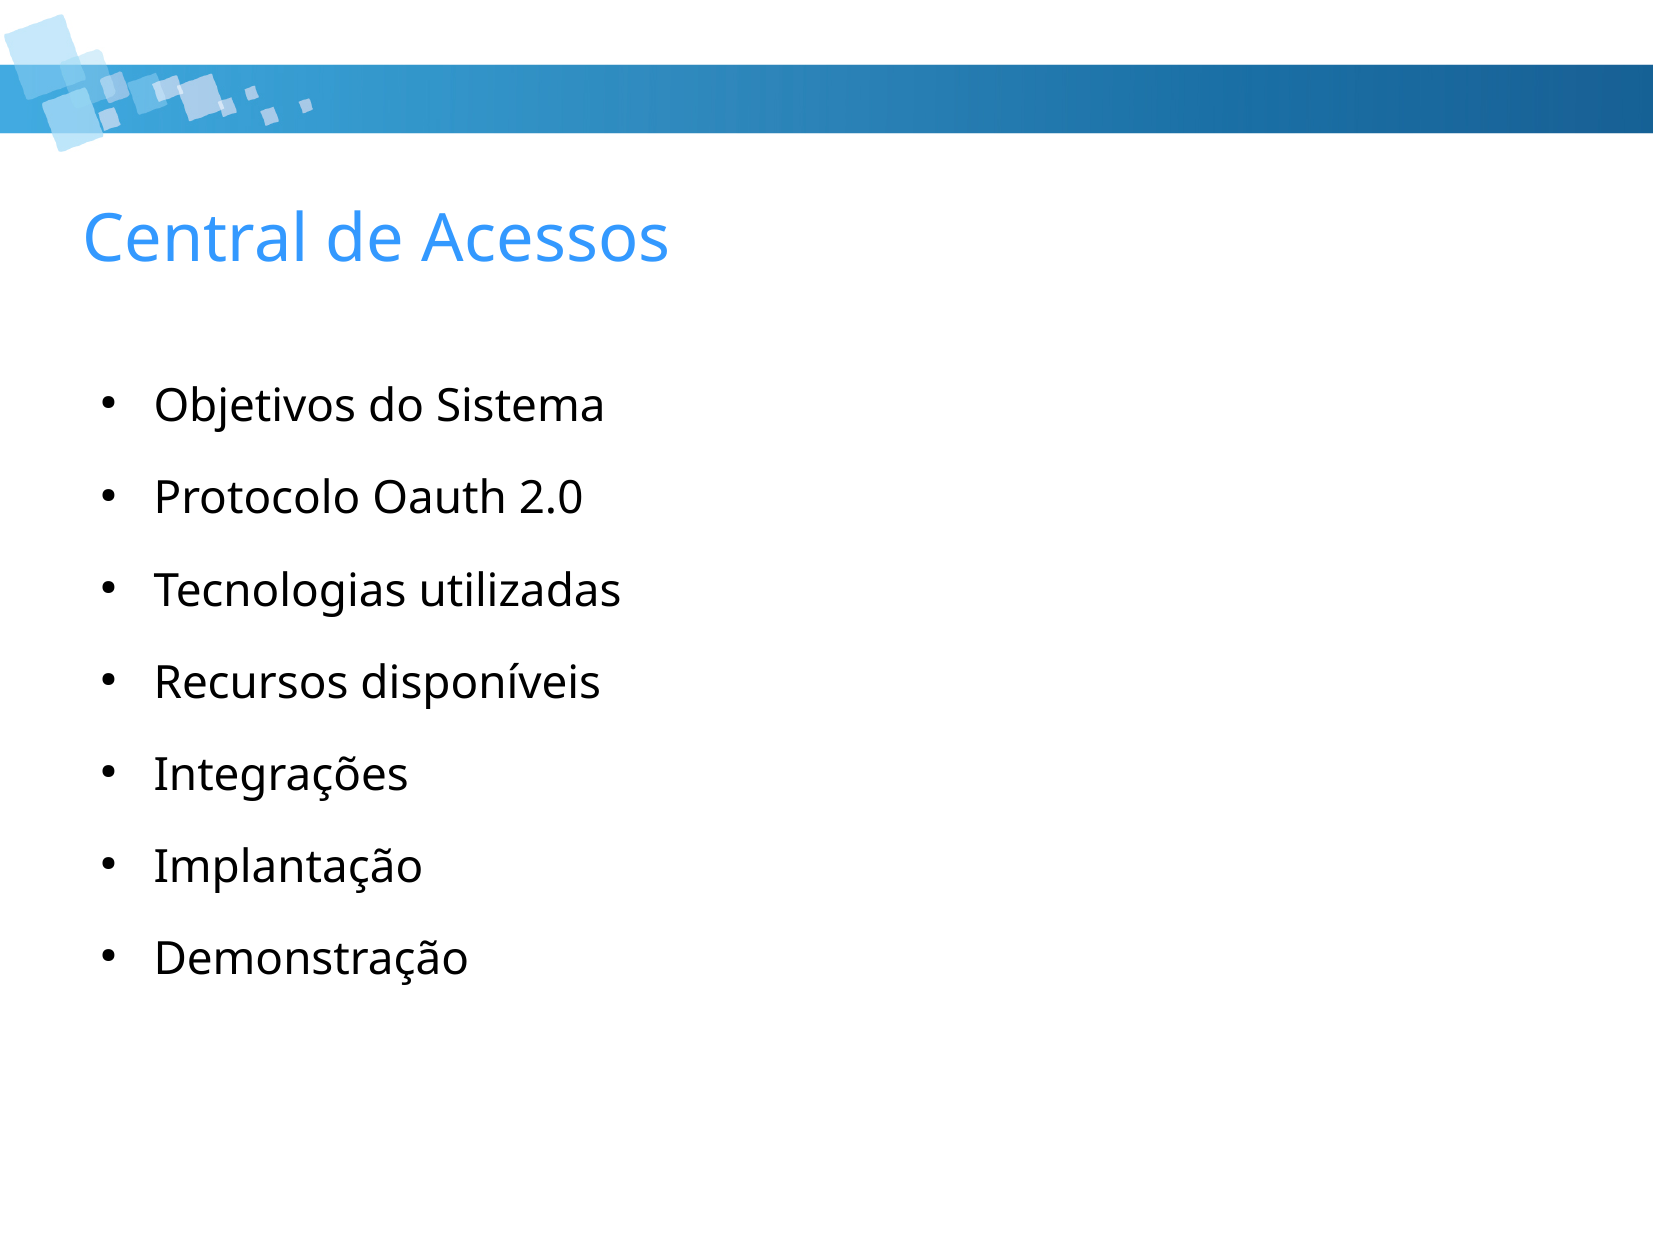

# Central de Acessos
Objetivos do Sistema
Protocolo Oauth 2.0
Tecnologias utilizadas
Recursos disponíveis
Integrações
Implantação
Demonstração